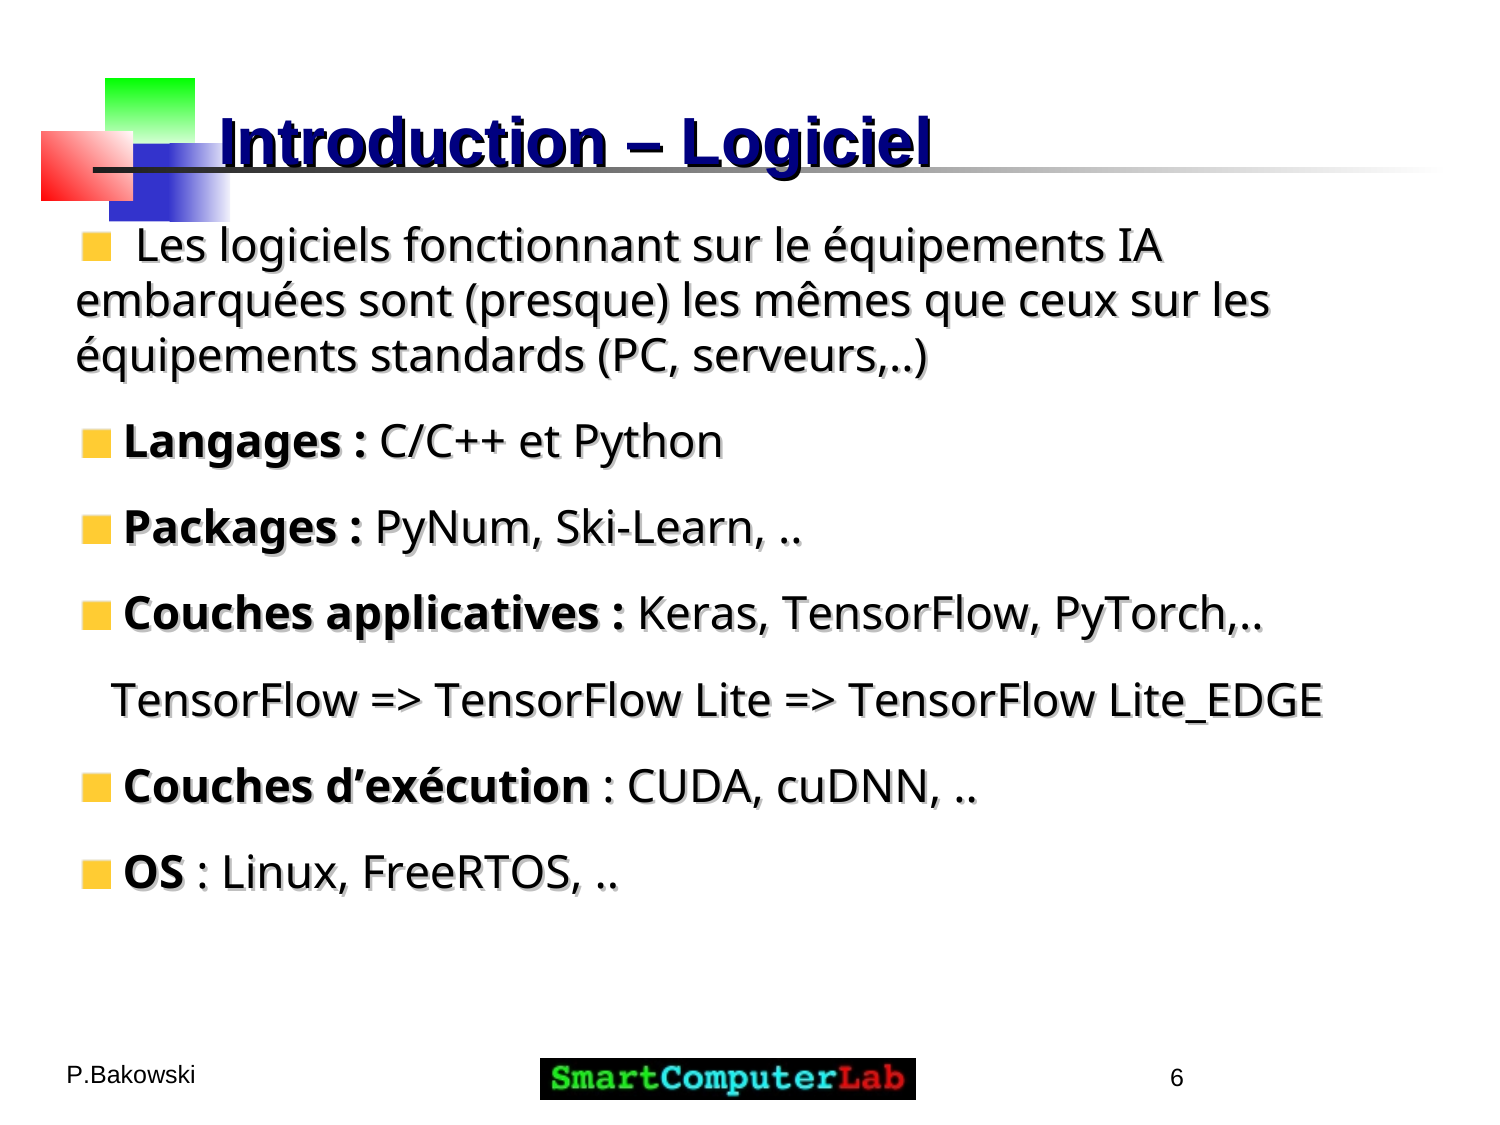

# Introduction – Logiciel
 Les logiciels fonctionnant sur le équipements IA embarquées sont (presque) les mêmes que ceux sur les équipements standards (PC, serveurs,..)
 Langages : C/C++ et Python
 Packages : PyNum, Ski-Learn, ..
 Couches applicatives : Keras, TensorFlow, PyTorch,..
TensorFlow => TensorFlow Lite => TensorFlow Lite_EDGE
 Couches d’exécution : CUDA, cuDNN, ..
 OS : Linux, FreeRTOS, ..
6